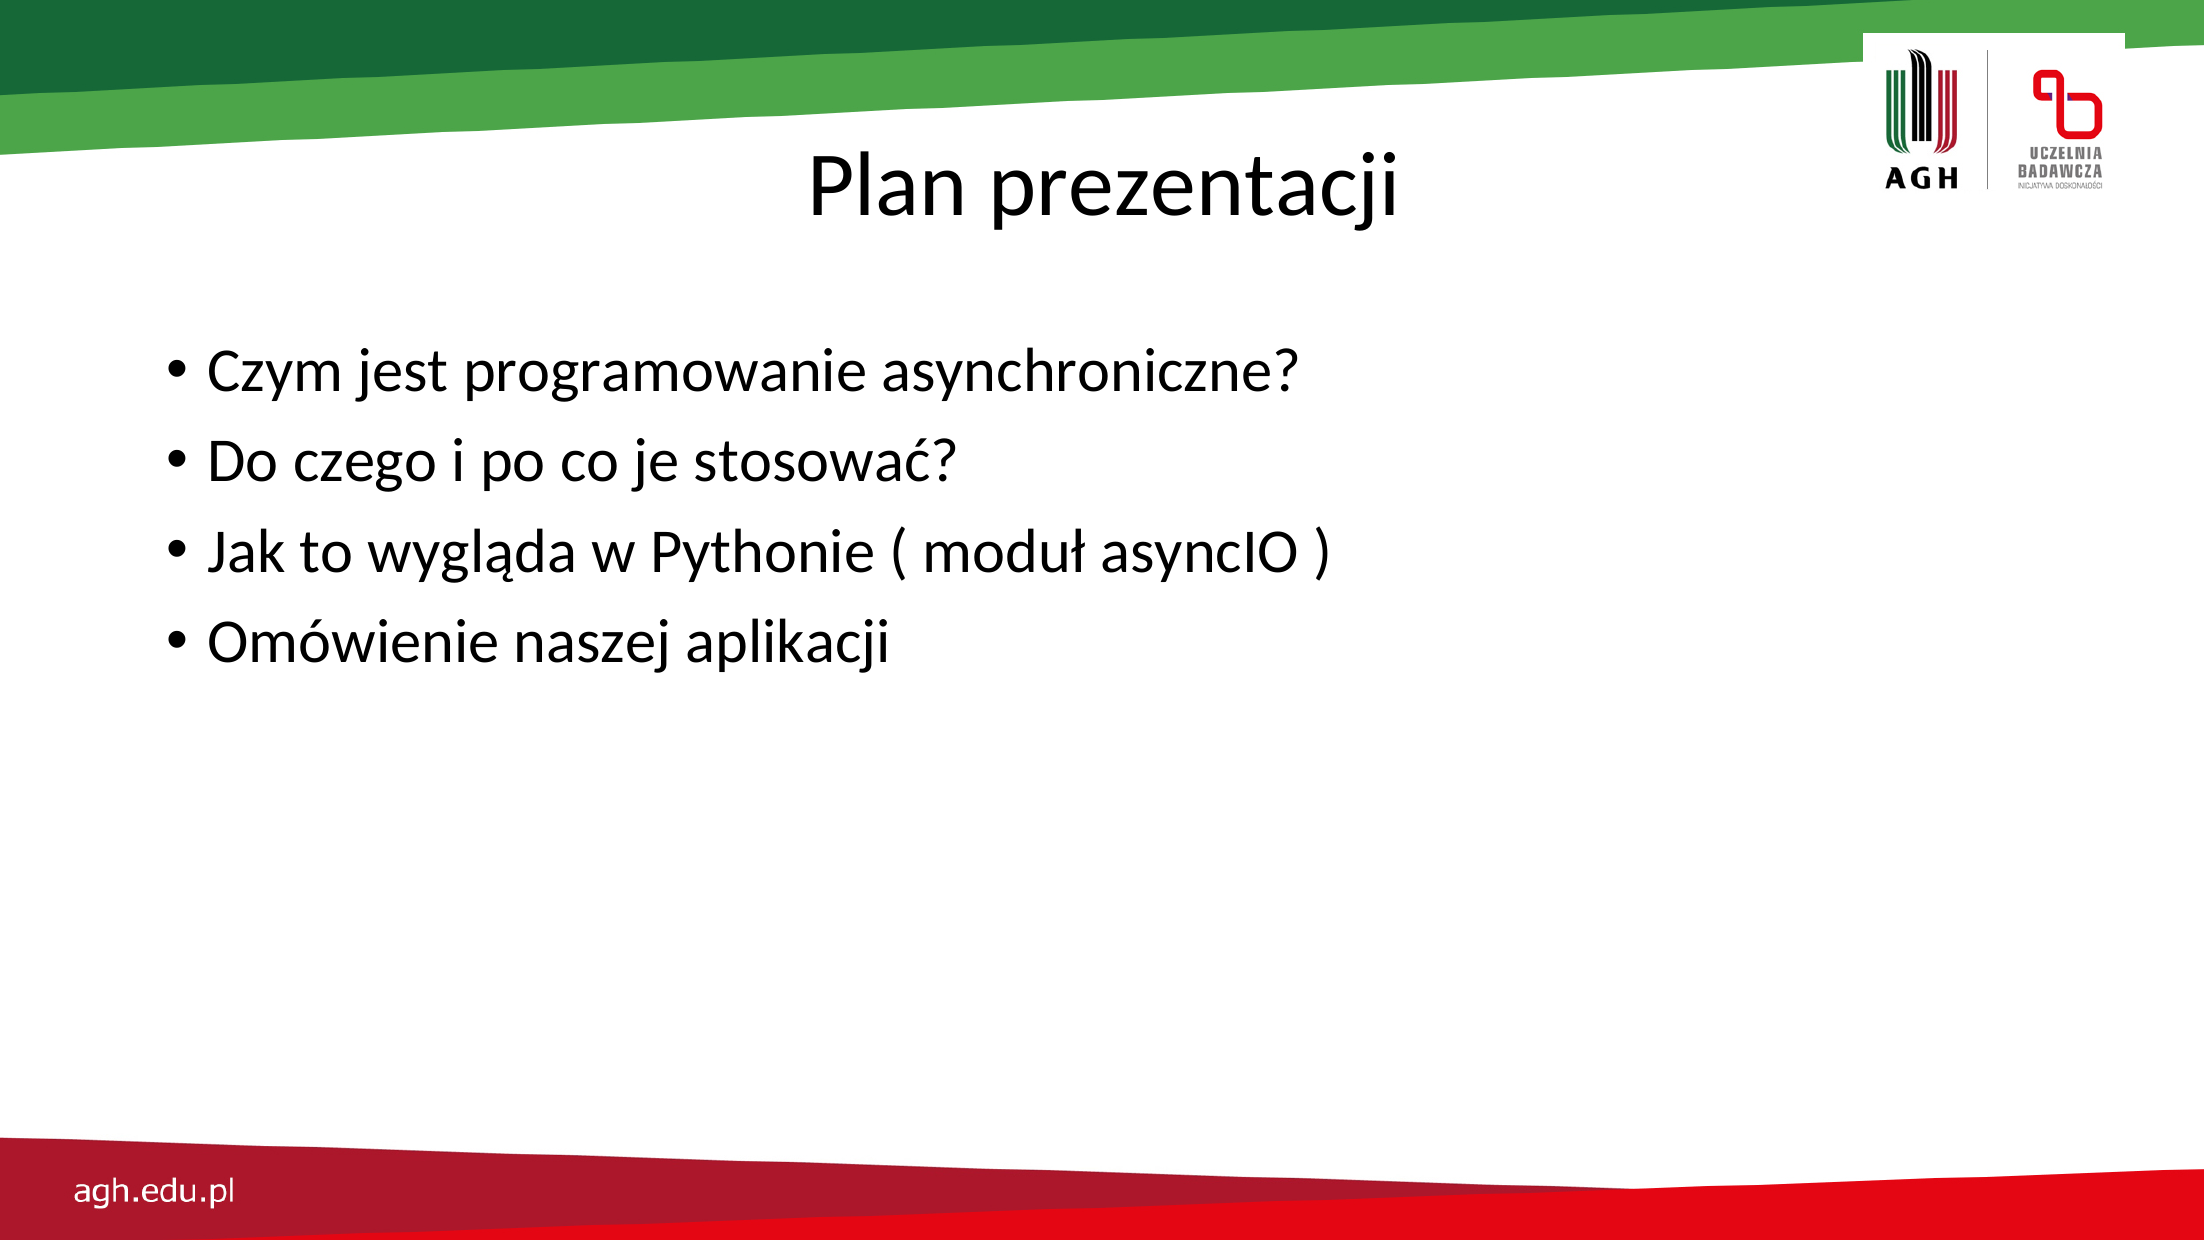

# Plan prezentacji
Czym jest programowanie asynchroniczne?
Do czego i po co je stosować?
Jak to wygląda w Pythonie ( moduł asyncIO )
Omówienie naszej aplikacji